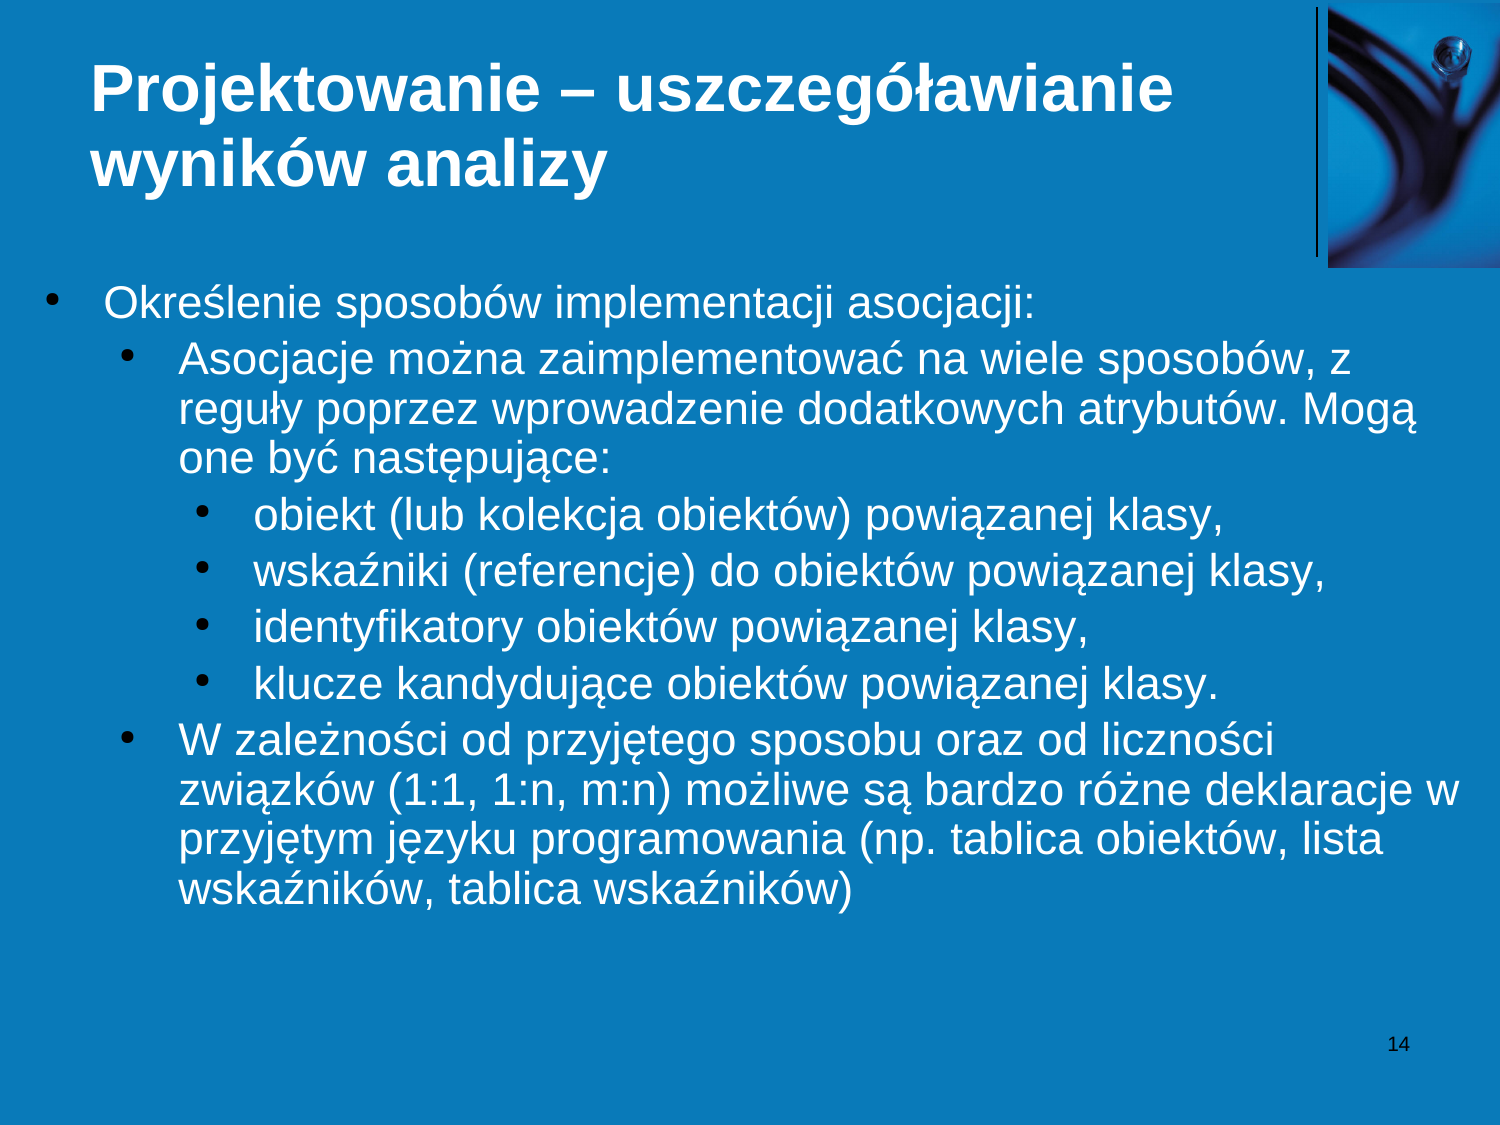

# Projektowanie – uszczegóławianie wyników analizy
Określenie sposobów implementacji asocjacji:
Asocjacje można zaimplementować na wiele sposobów, z reguły poprzez wprowadzenie dodatkowych atrybutów. Mogą one być następujące:
obiekt (lub kolekcja obiektów) powiązanej klasy,
wskaźniki (referencje) do obiektów powiązanej klasy,
identyfikatory obiektów powiązanej klasy,
klucze kandydujące obiektów powiązanej klasy.
W zależności od przyjętego sposobu oraz od liczności związków (1:1, 1:n, m:n) możliwe są bardzo różne deklaracje w przyjętym języku programowania (np. tablica obiektów, lista wskaźników, tablica wskaźników)
14